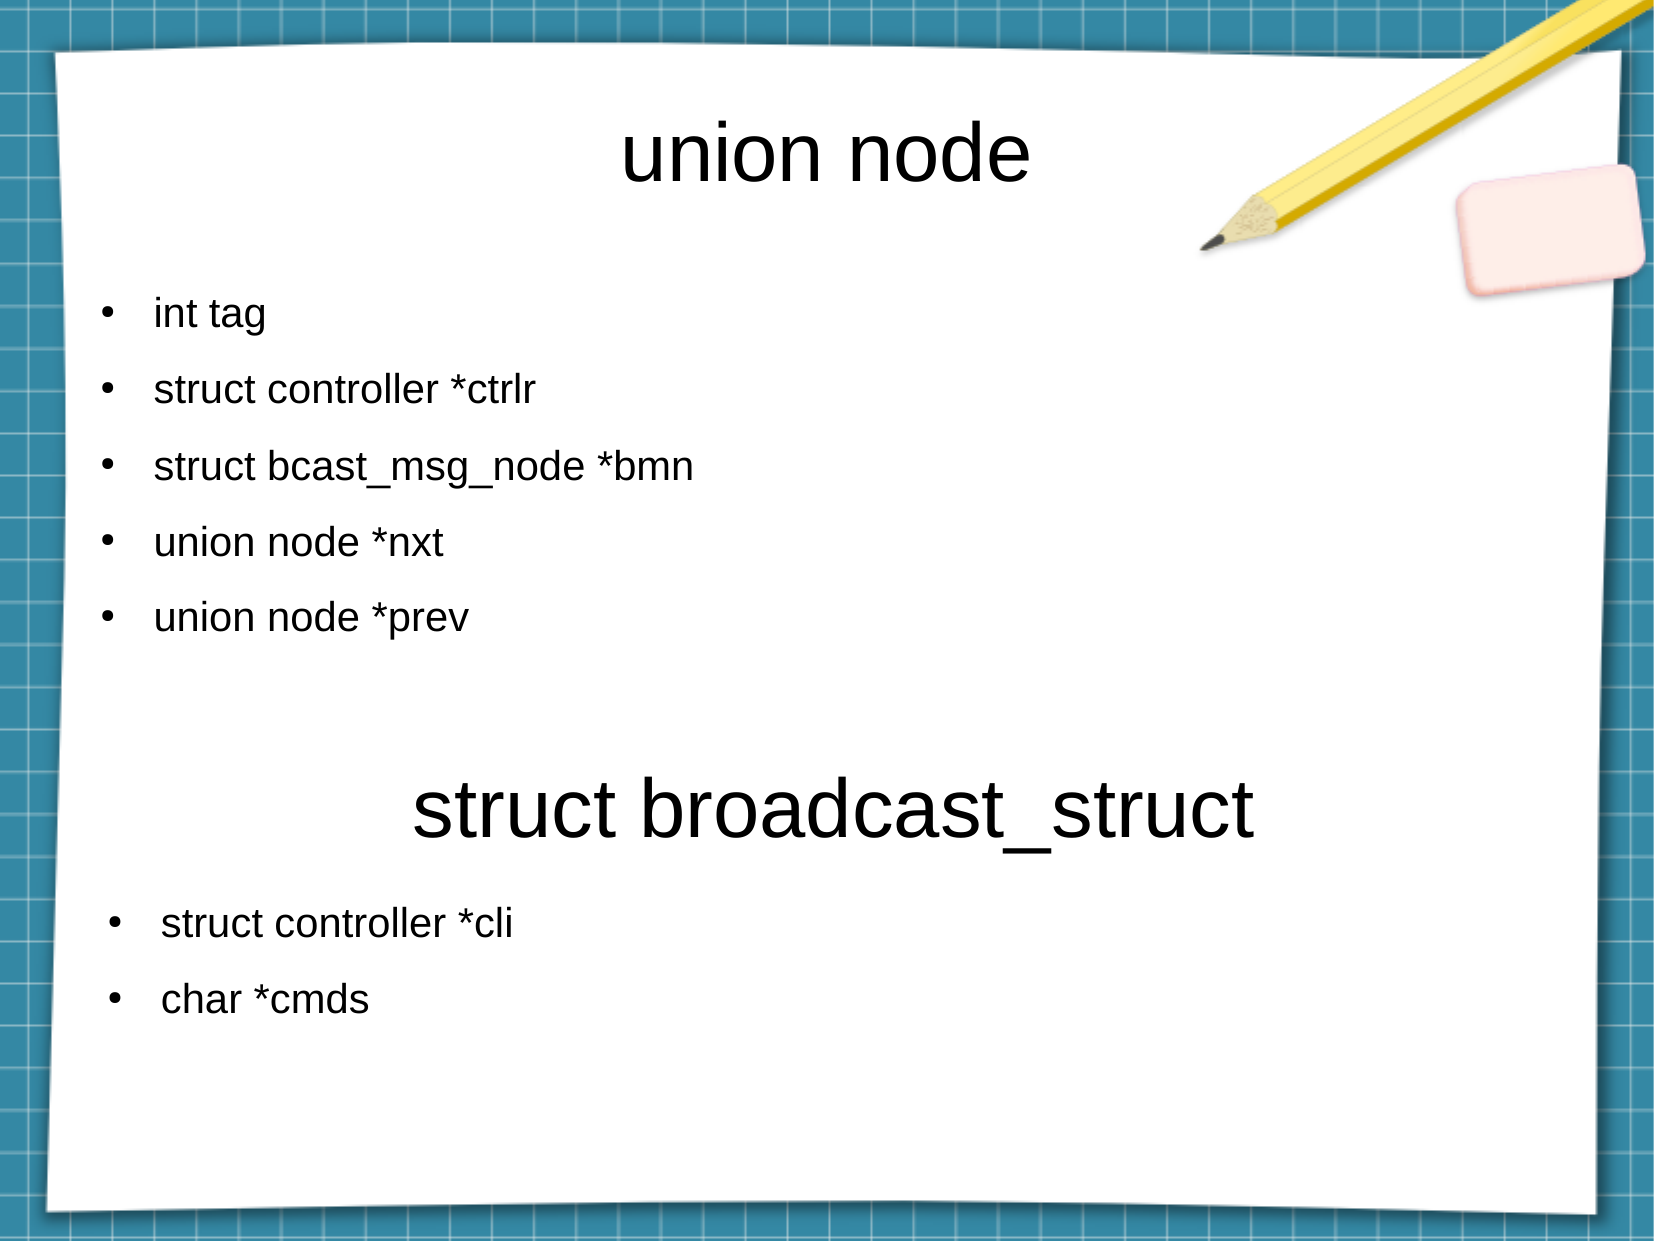

# union node
int tag
struct controller *ctrlr
struct bcast_msg_node *bmn
union node *nxt
union node *prev
struct broadcast_struct
struct controller *cli
char *cmds